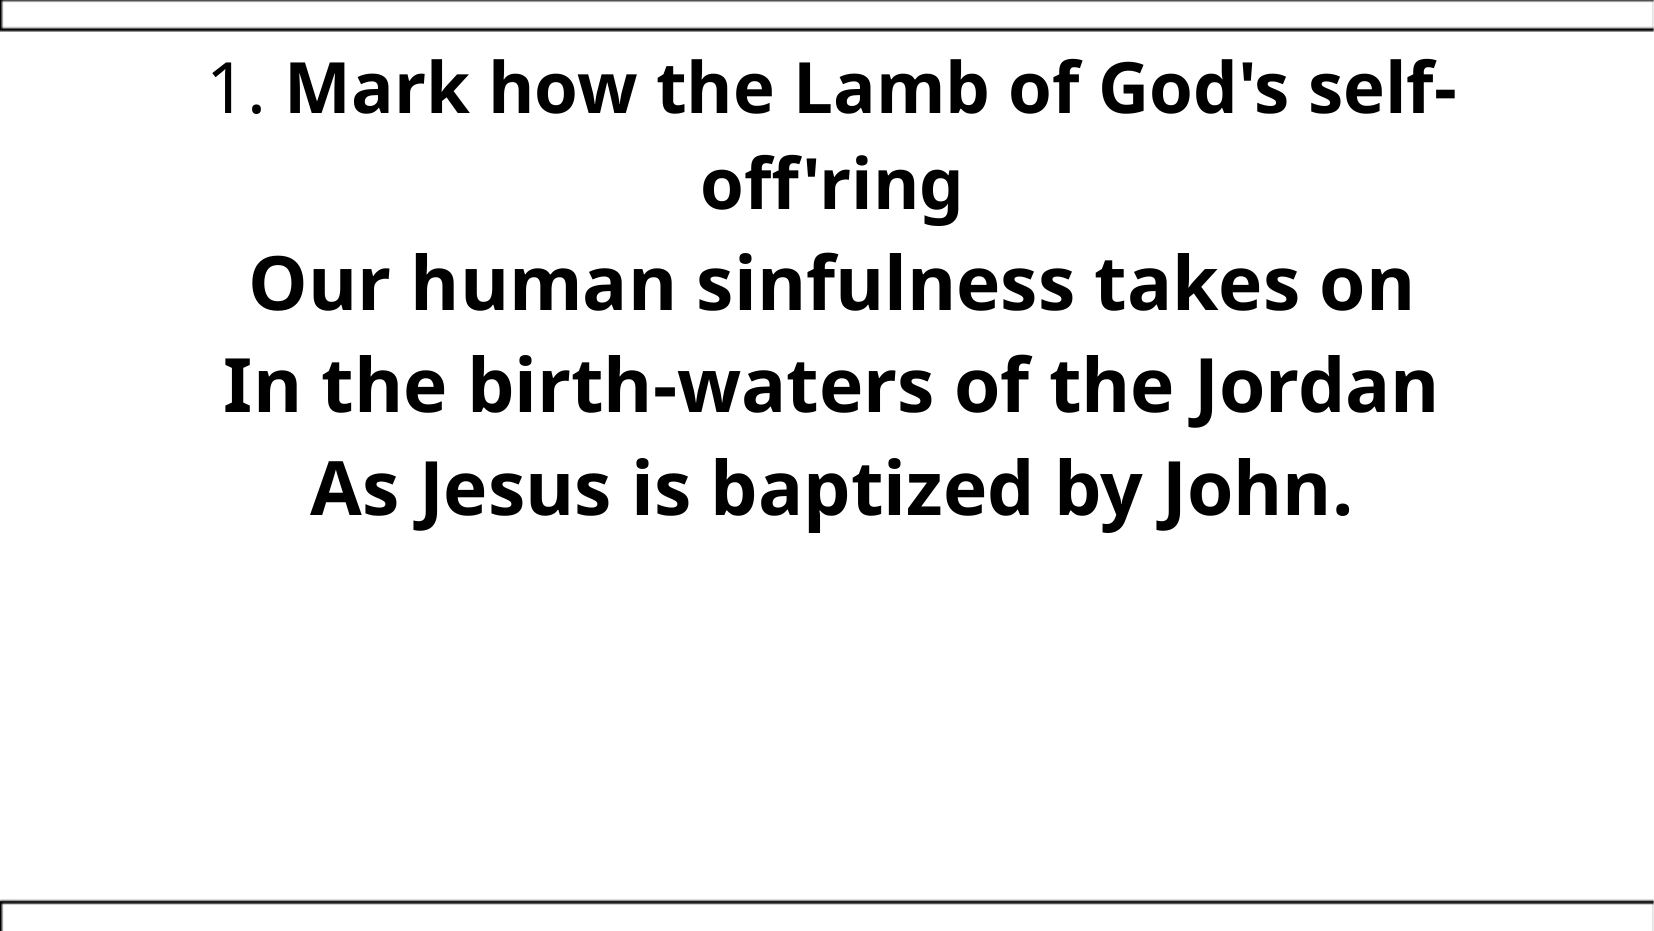

1. Mark how the Lamb of God's self-off'ring
Our human sinfulness takes on
In the birth-waters of the Jordan
As Jesus is baptized by John.